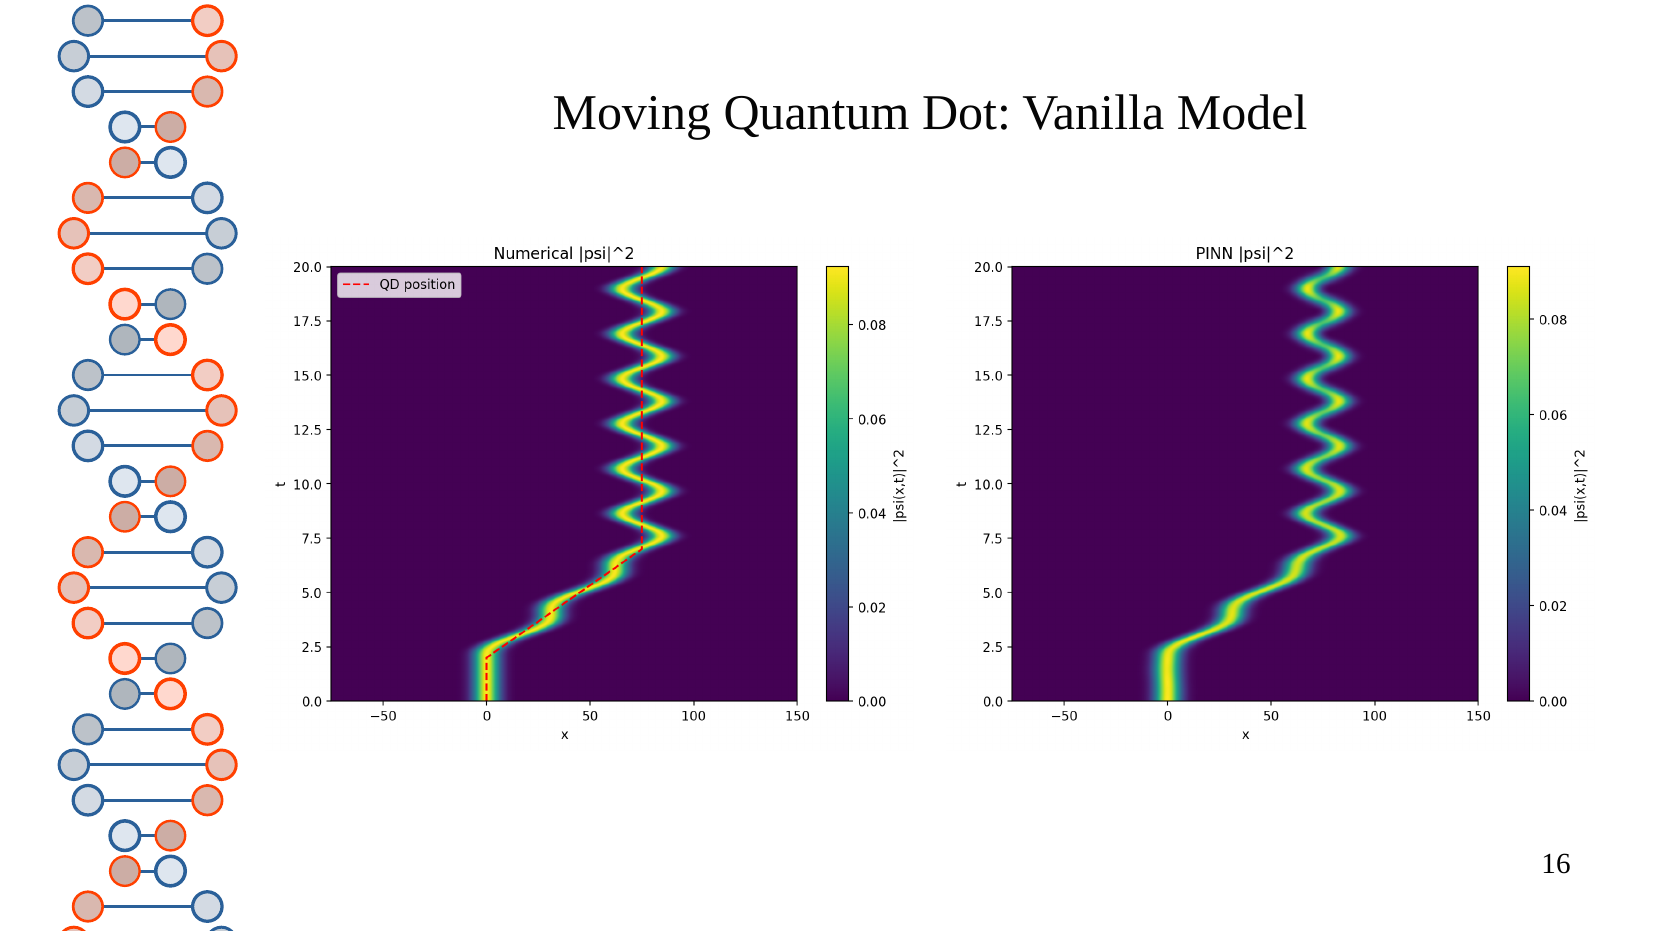

# Moving Quantum Dot: Vanilla Model
16